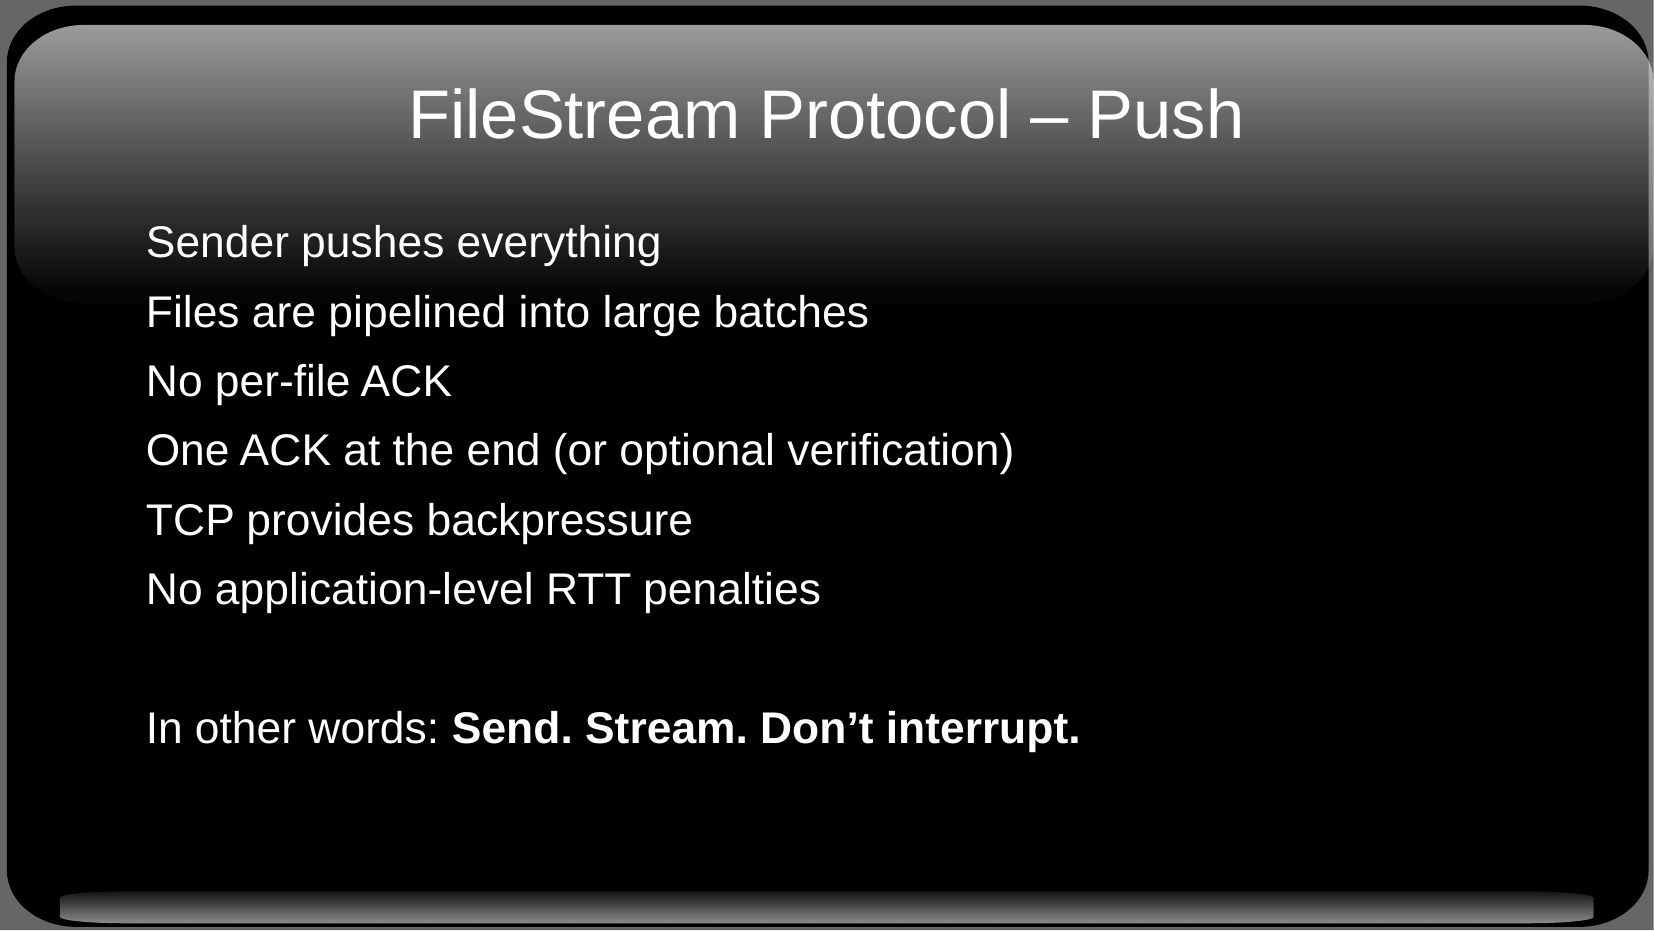

# FileStream Protocol – Push
Sender pushes everything
Files are pipelined into large batches
No per-file ACK
One ACK at the end (or optional verification)
TCP provides backpressure
No application-level RTT penalties
In other words: Send. Stream. Don’t interrupt.